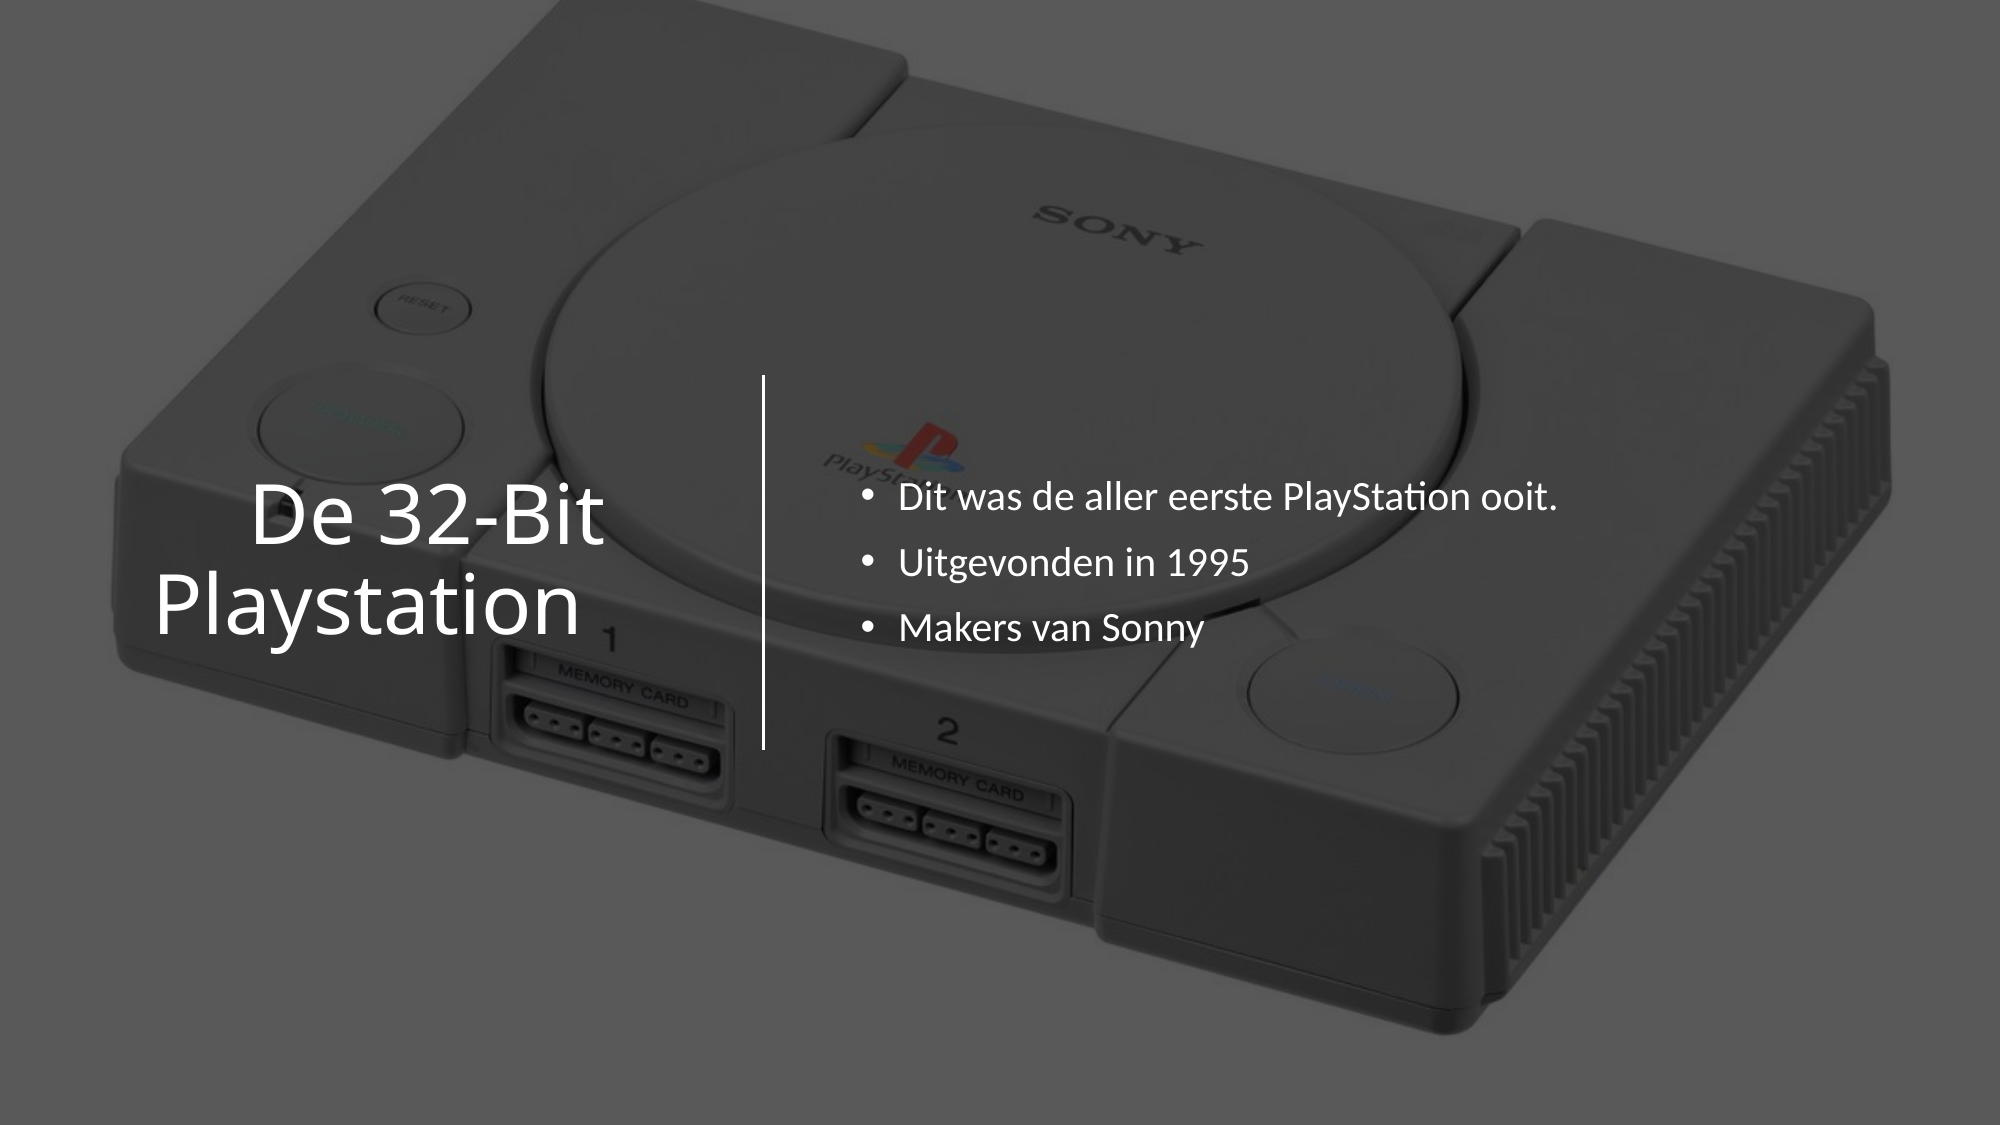

# De 32-Bit Playstation
Dit was de aller eerste PlayStation ooit.
Uitgevonden in 1995
Makers van Sonny